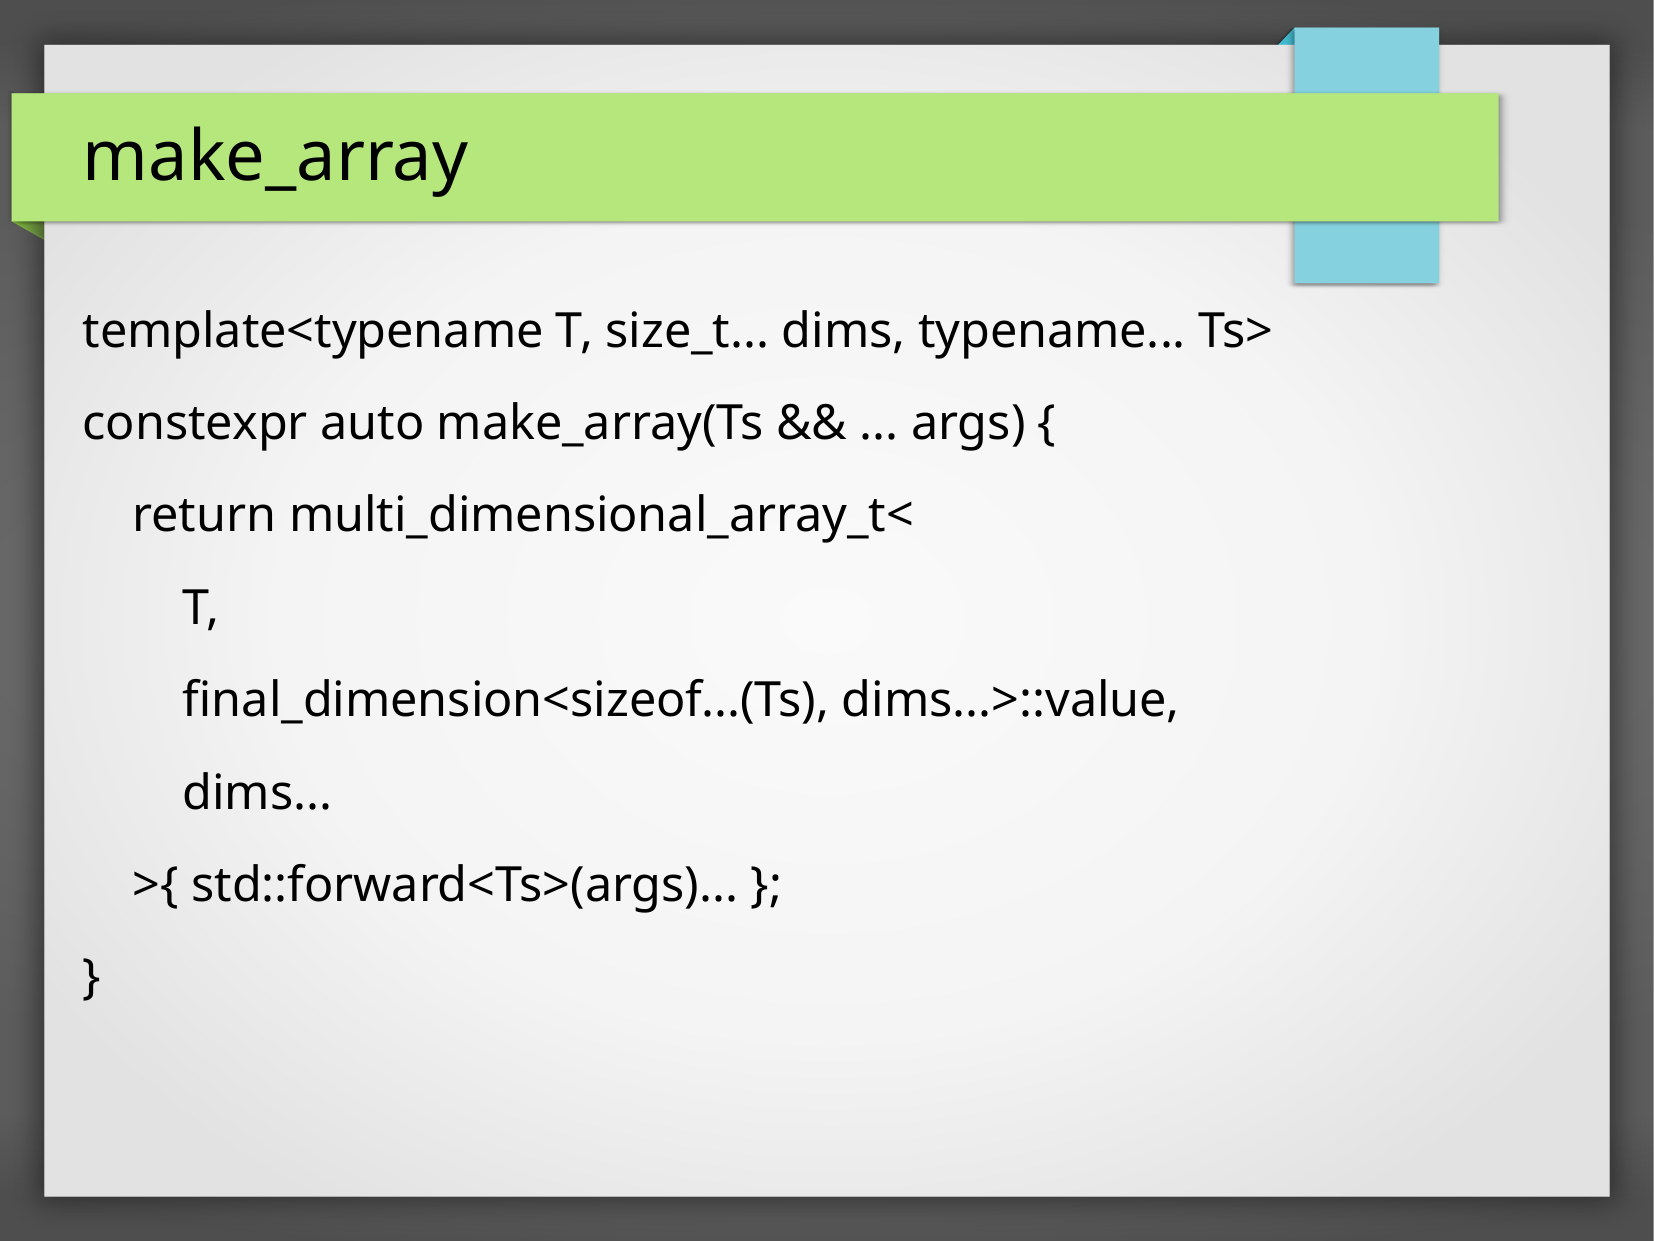

# make_array
template<typename T, size_t... dims, typename... Ts>
constexpr auto make_array(Ts && ... args) {
 return multi_dimensional_array_t<
 T,
 final_dimension<sizeof...(Ts), dims...>::value,
 dims...
 >{ std::forward<Ts>(args)... };
}